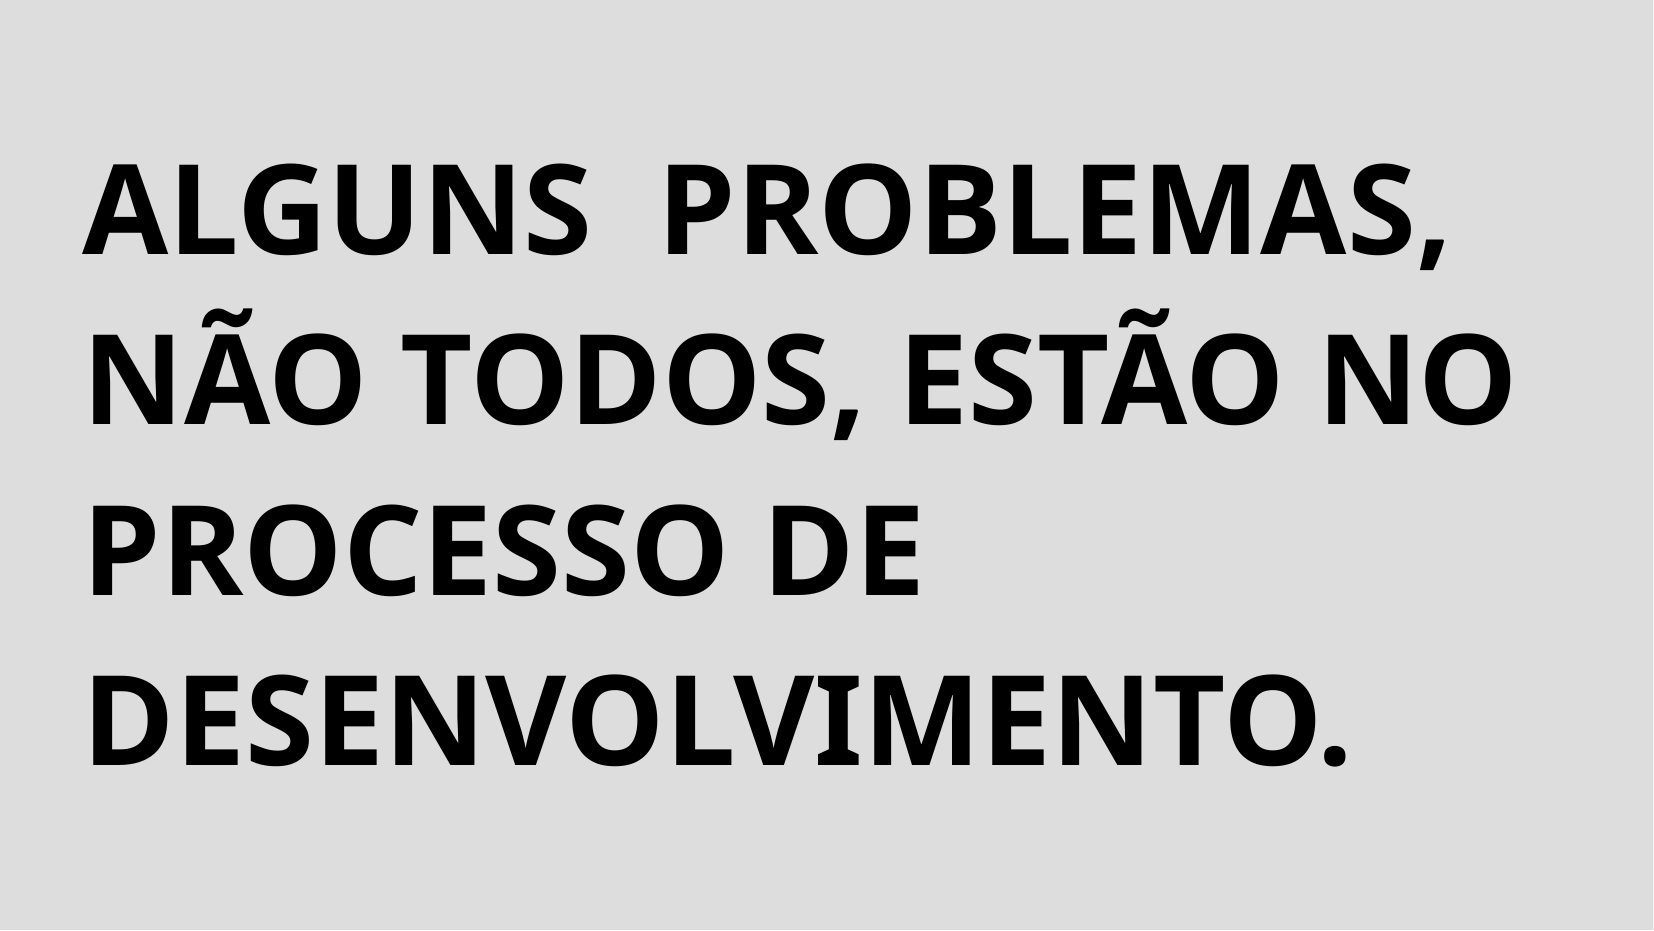

# ALGUNS PROBLEMAS, NÃO TODOS, ESTÃO NO PROCESSO DE DESENVOLVIMENTO.